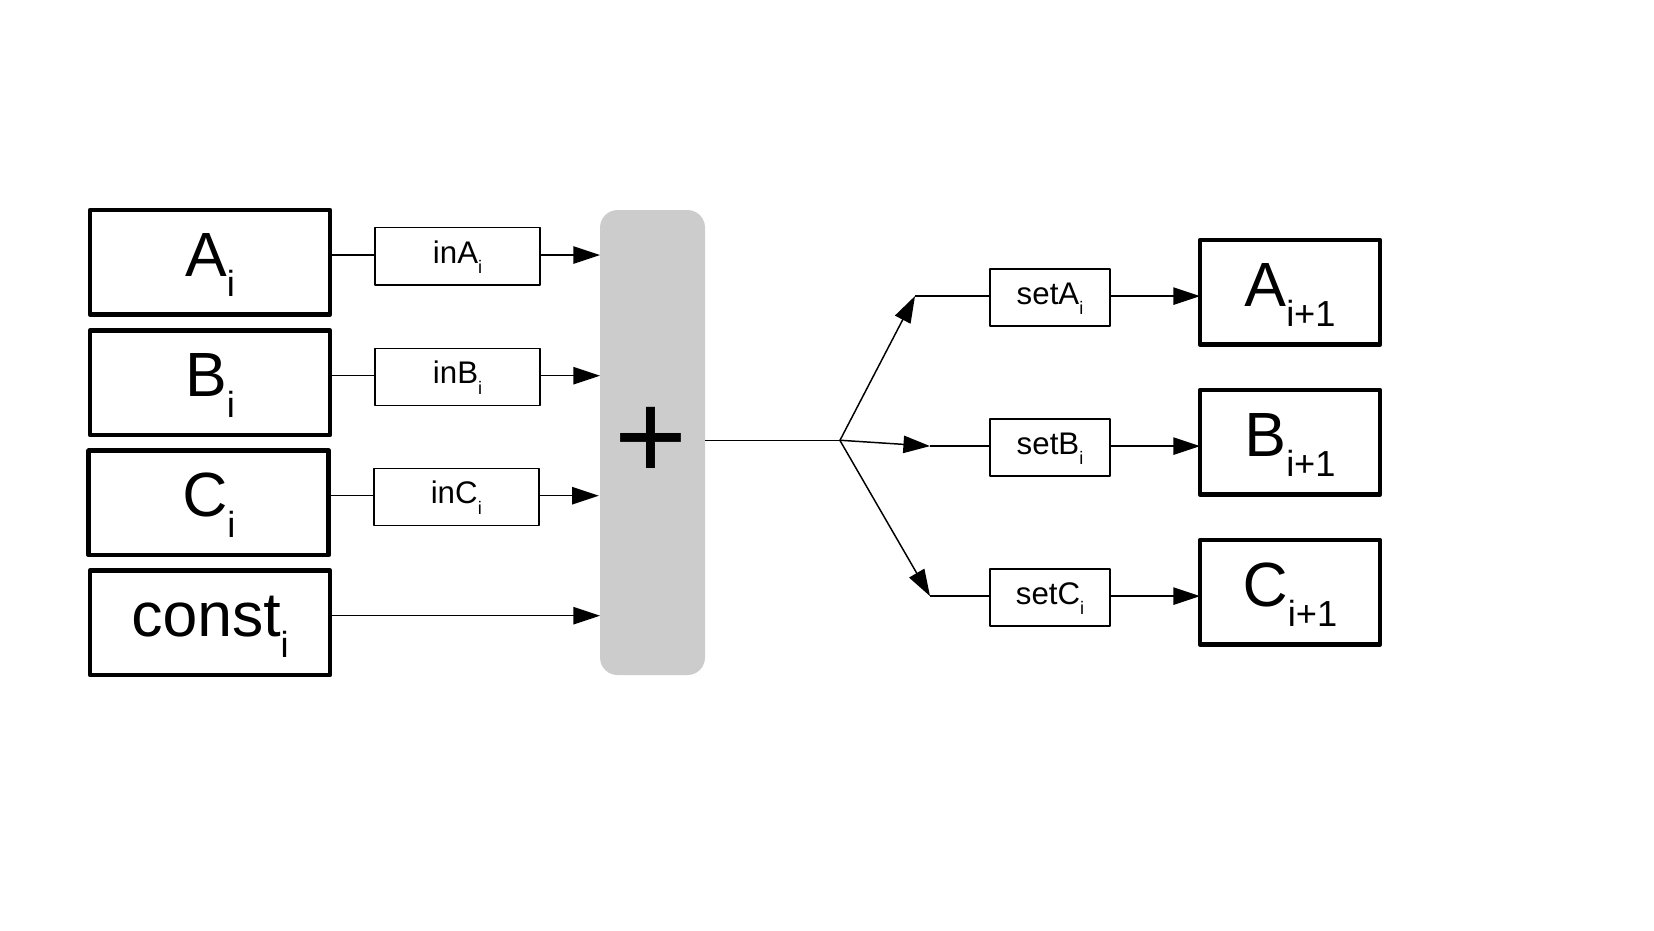

Ai
inAi
Ai+1
setAi
Bi
inBi
+
Bi+1
setBi
Ci
inCi
Ci+1
setCi
consti